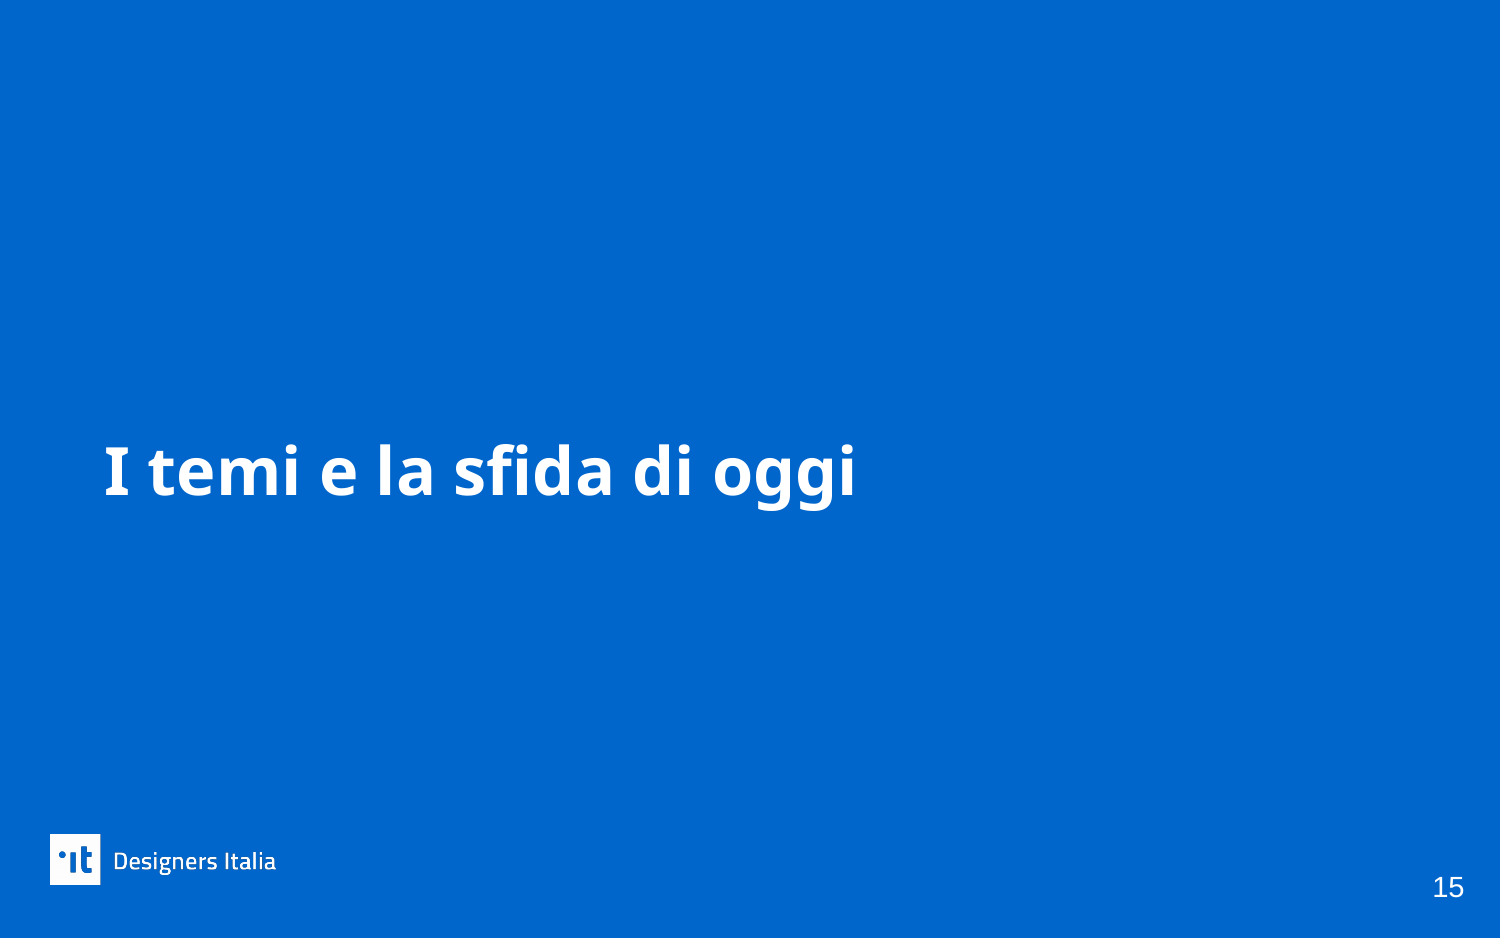

I temi e la sfida di oggi